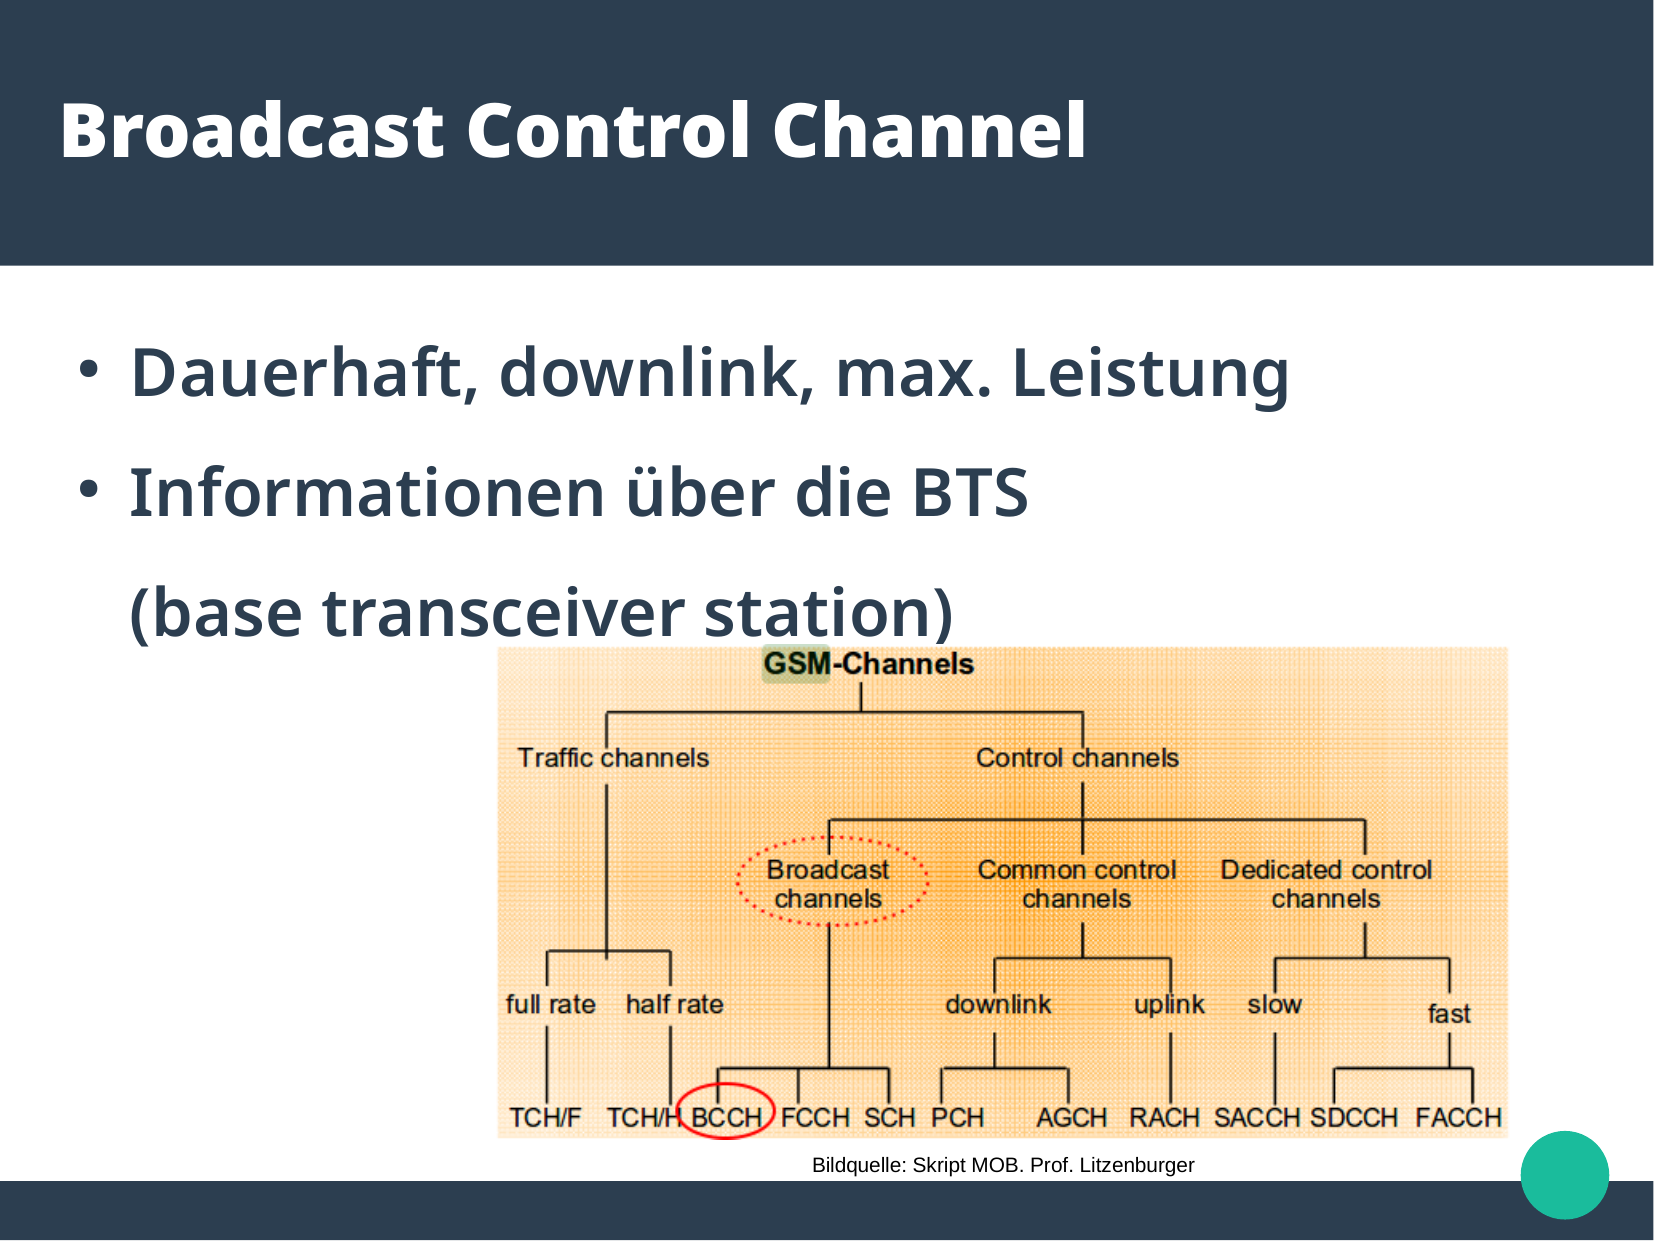

# Broadcast Control Channel
Dauerhaft, downlink, max. Leistung
Informationen über die BTS
(base transceiver station)
Bildquelle: Skript MOB. Prof. Litzenburger